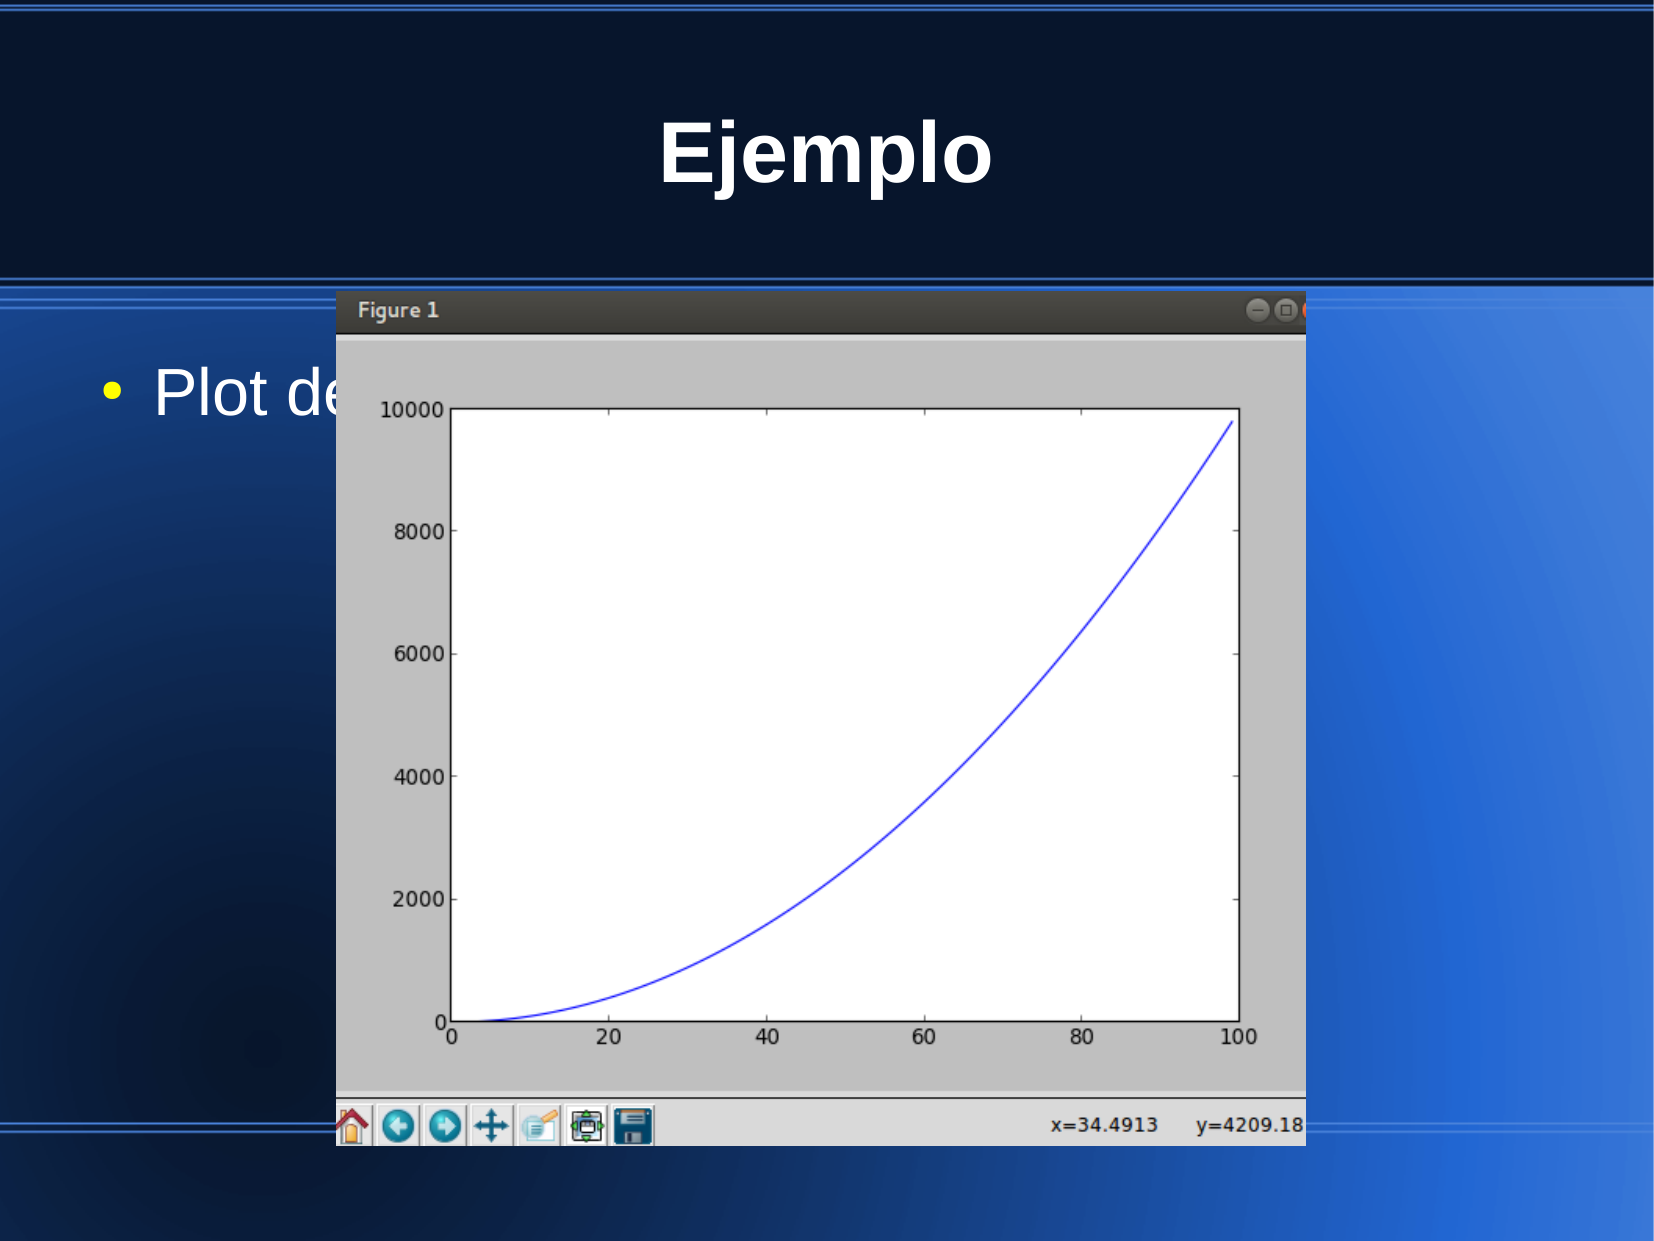

# Ejemplo
Plot de función f(x) = x2